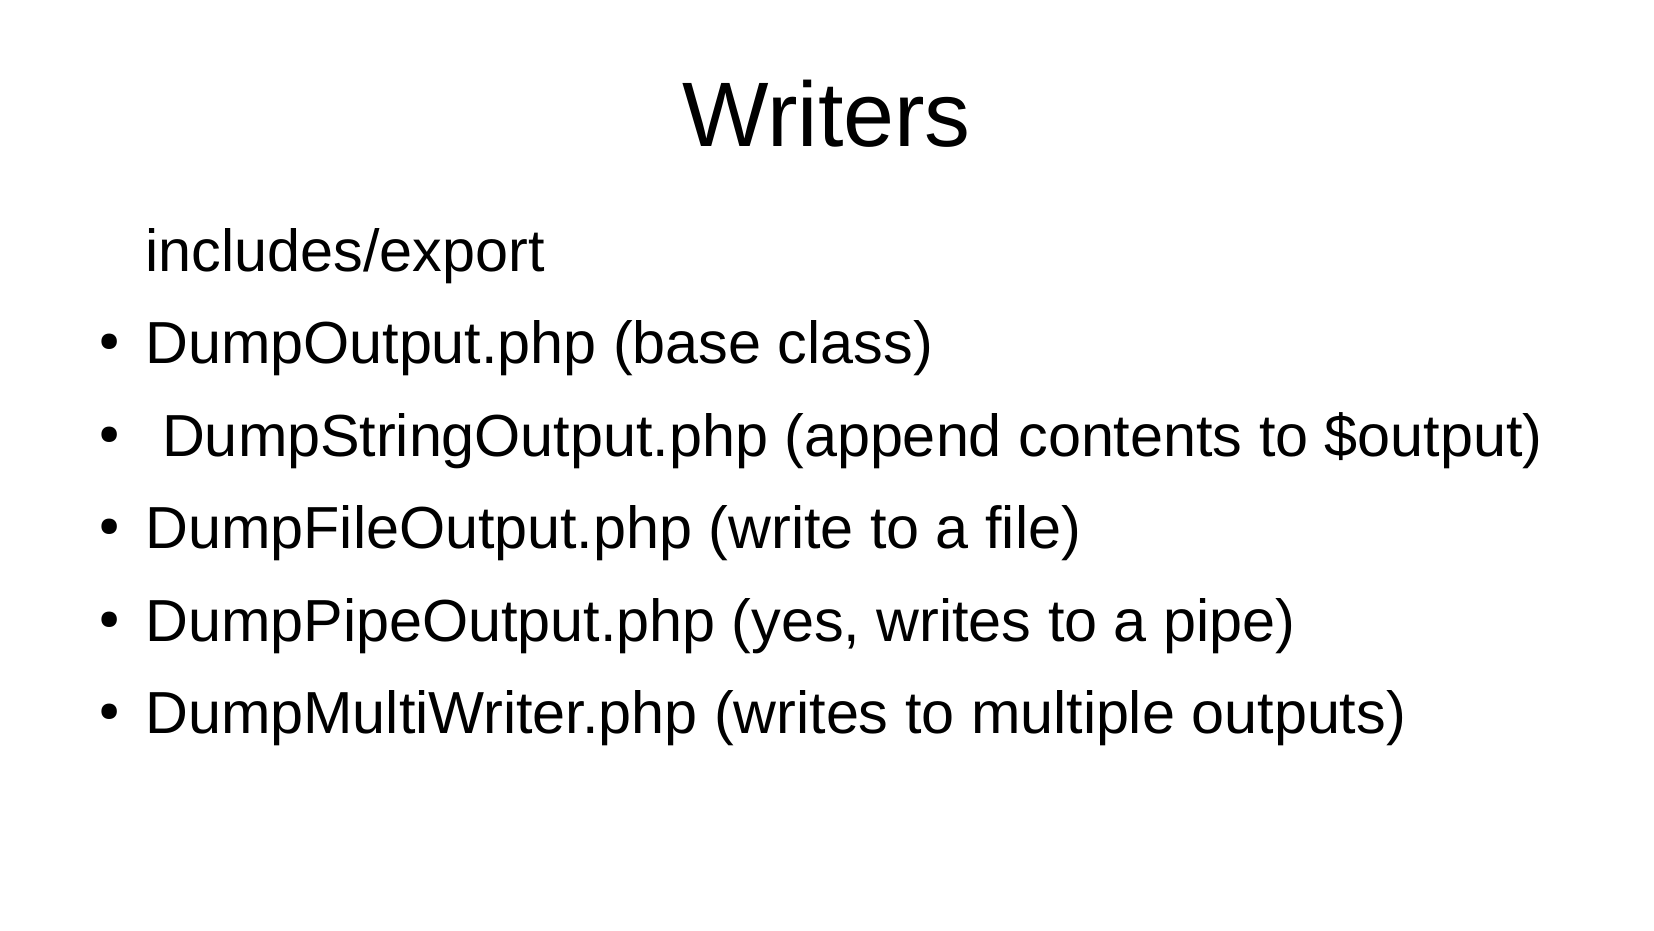

# Writers
includes/export
DumpOutput.php (base class)
 DumpStringOutput.php (append contents to $output)
DumpFileOutput.php (write to a file)
DumpPipeOutput.php (yes, writes to a pipe)
DumpMultiWriter.php (writes to multiple outputs)